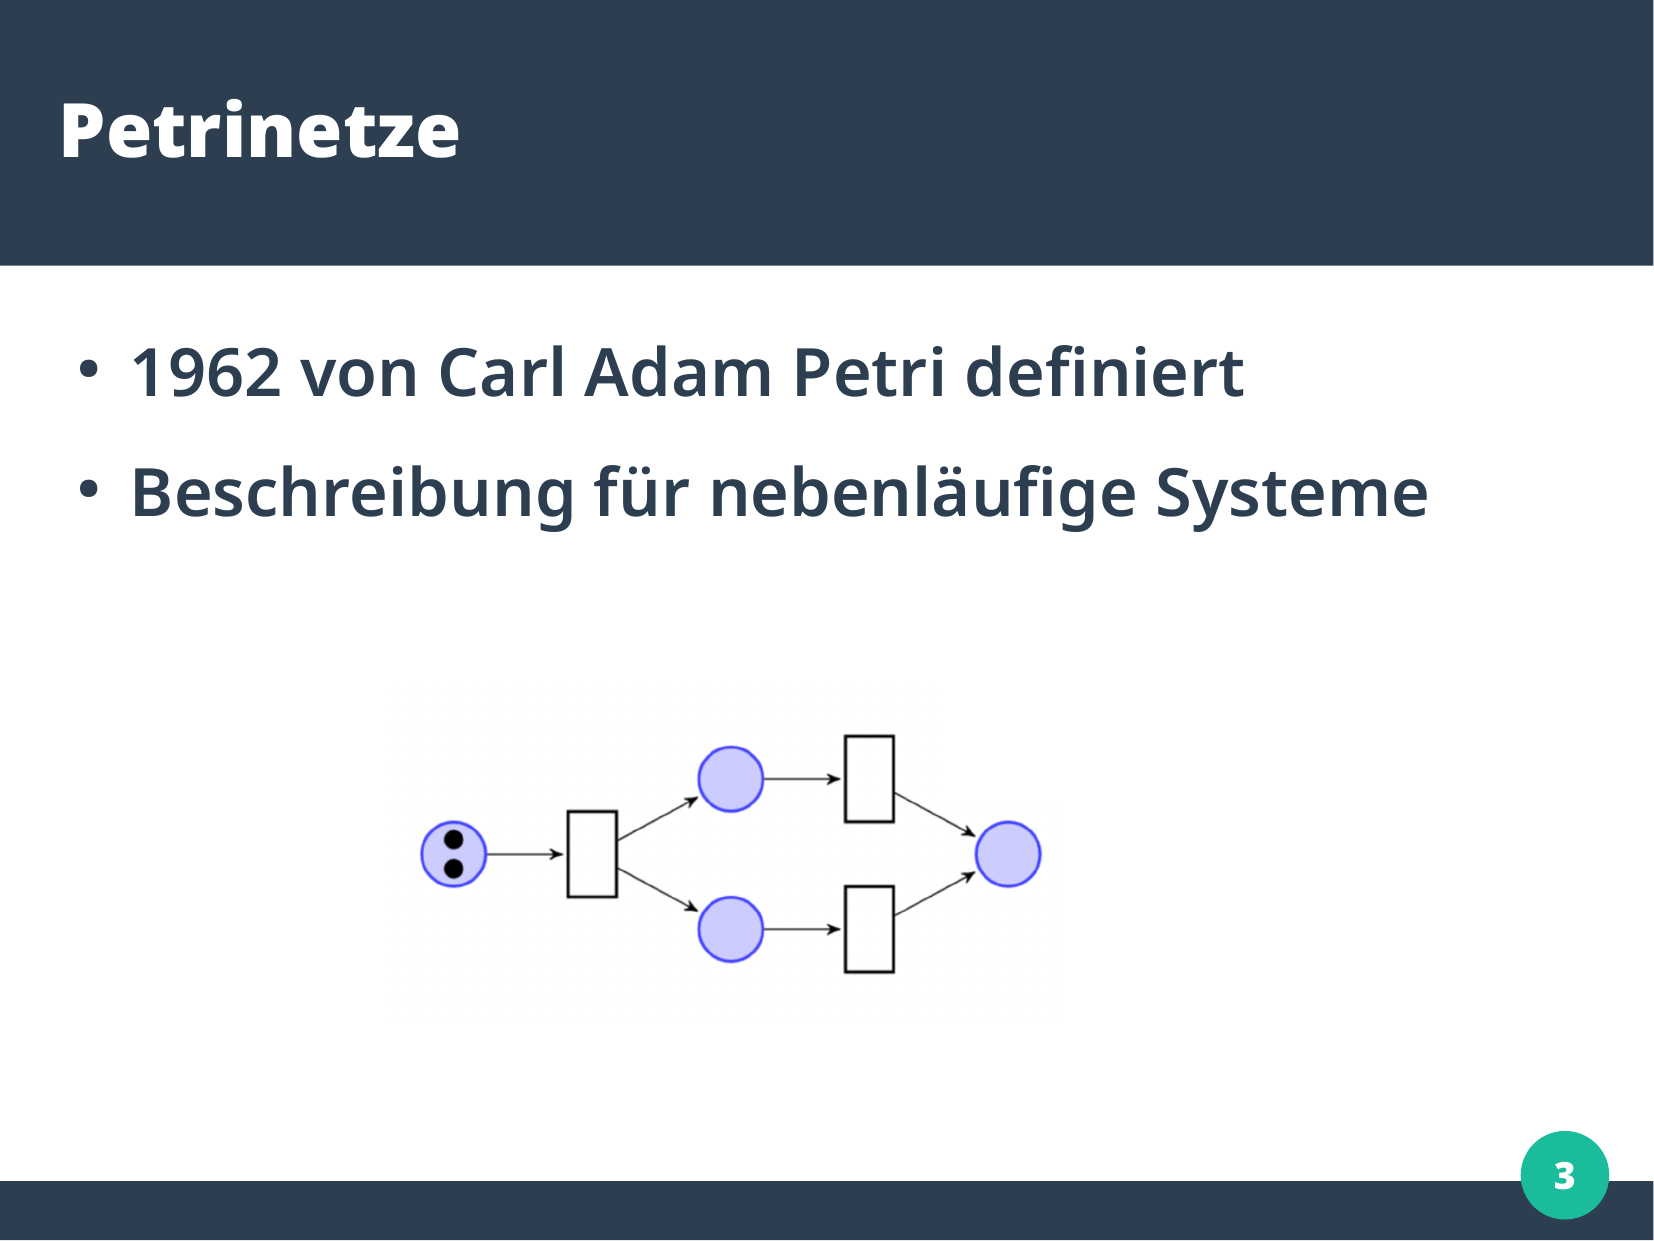

# Petrinetze
1962 von Carl Adam Petri definiert
Beschreibung für nebenläufige Systeme
3